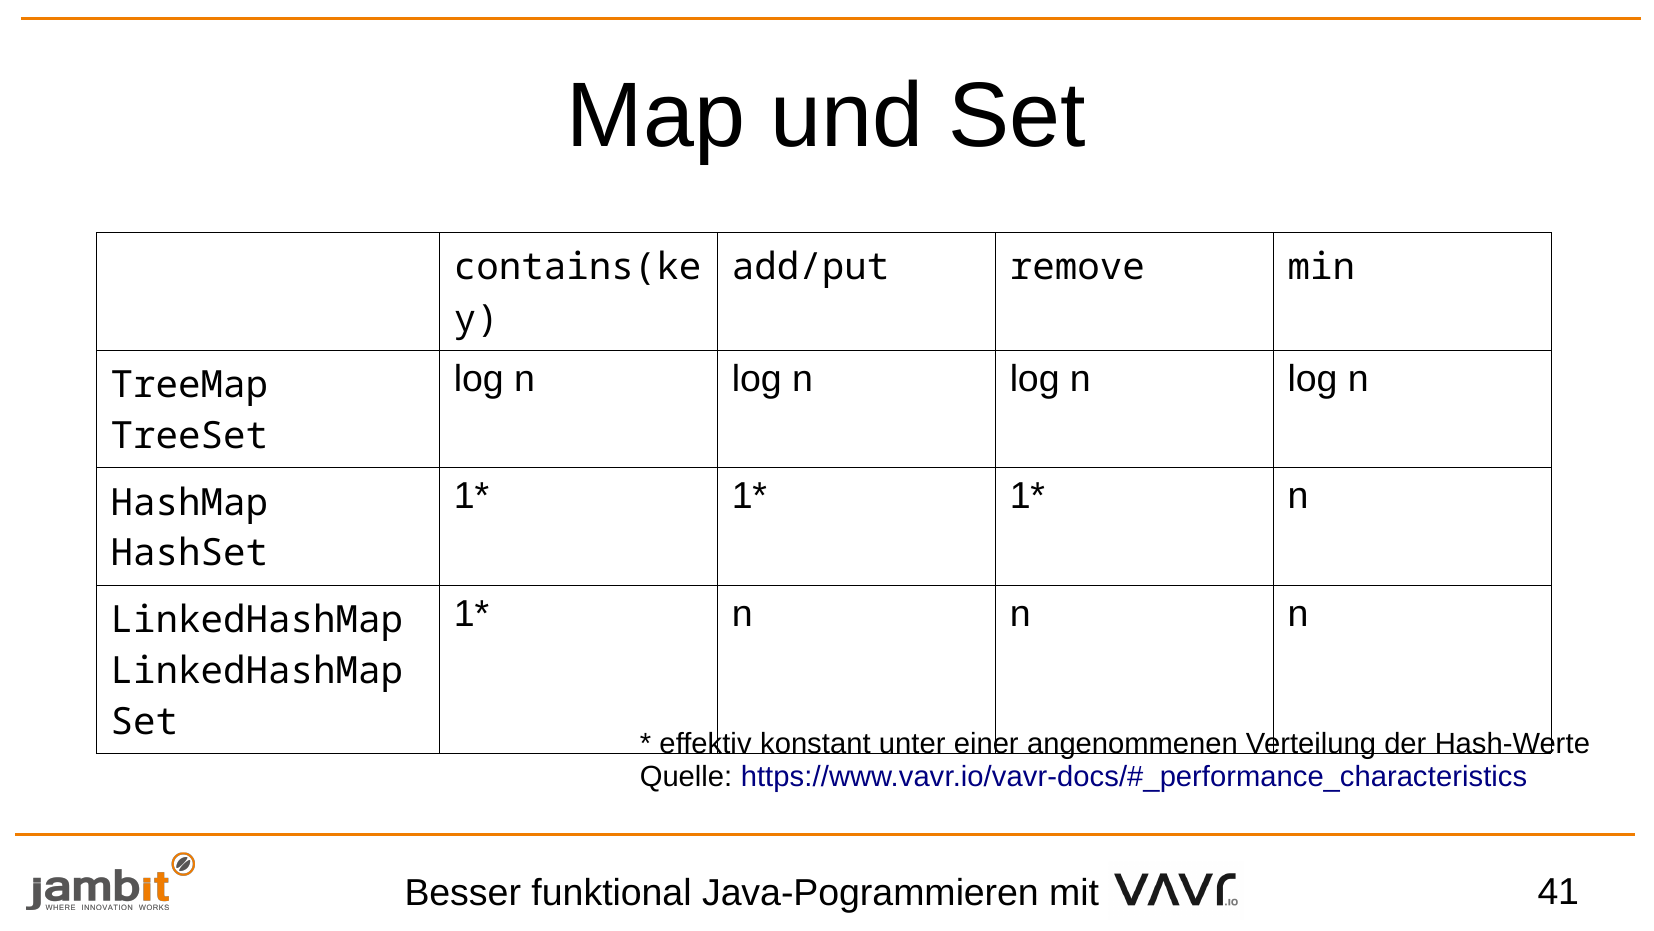

# Map und Set
| | contains(key) | add/put | remove | min |
| --- | --- | --- | --- | --- |
| TreeMap TreeSet | log n | log n | log n | log n |
| HashMap HashSet | 1\* | 1\* | 1\* | n |
| LinkedHashMap LinkedHashMapSet | 1\* | n | n | n |
* effektiv konstant unter einer angenommenen Verteilung der Hash-Werte
Quelle: https://www.vavr.io/vavr-docs/#_performance_characteristics